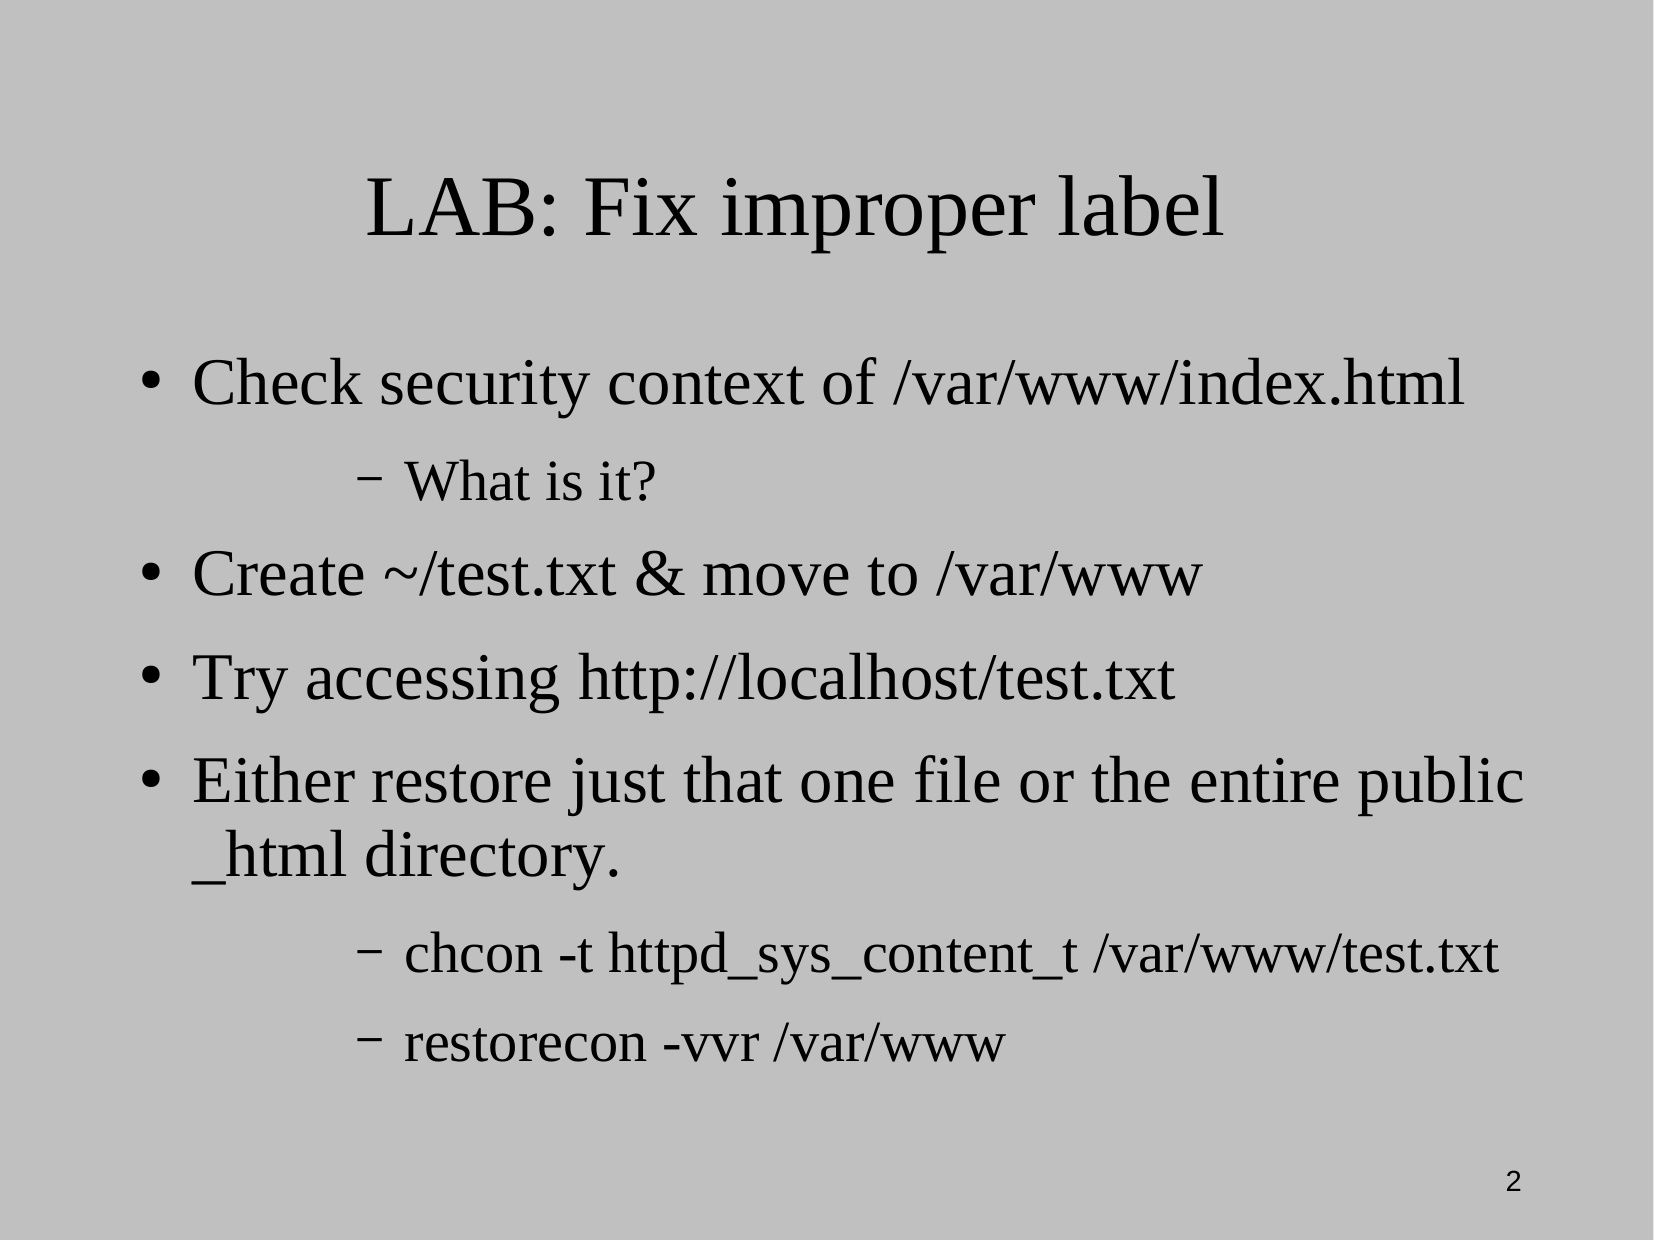

# LAB: Fix improper label
Check security context of /var/www/index.html
What is it?
Create ~/test.txt & move to /var/www
Try accessing http://localhost/test.txt
Either restore just that one file or the entire public _html directory.
chcon -t httpd_sys_content_t /var/www/test.txt
restorecon -vvr /var/www